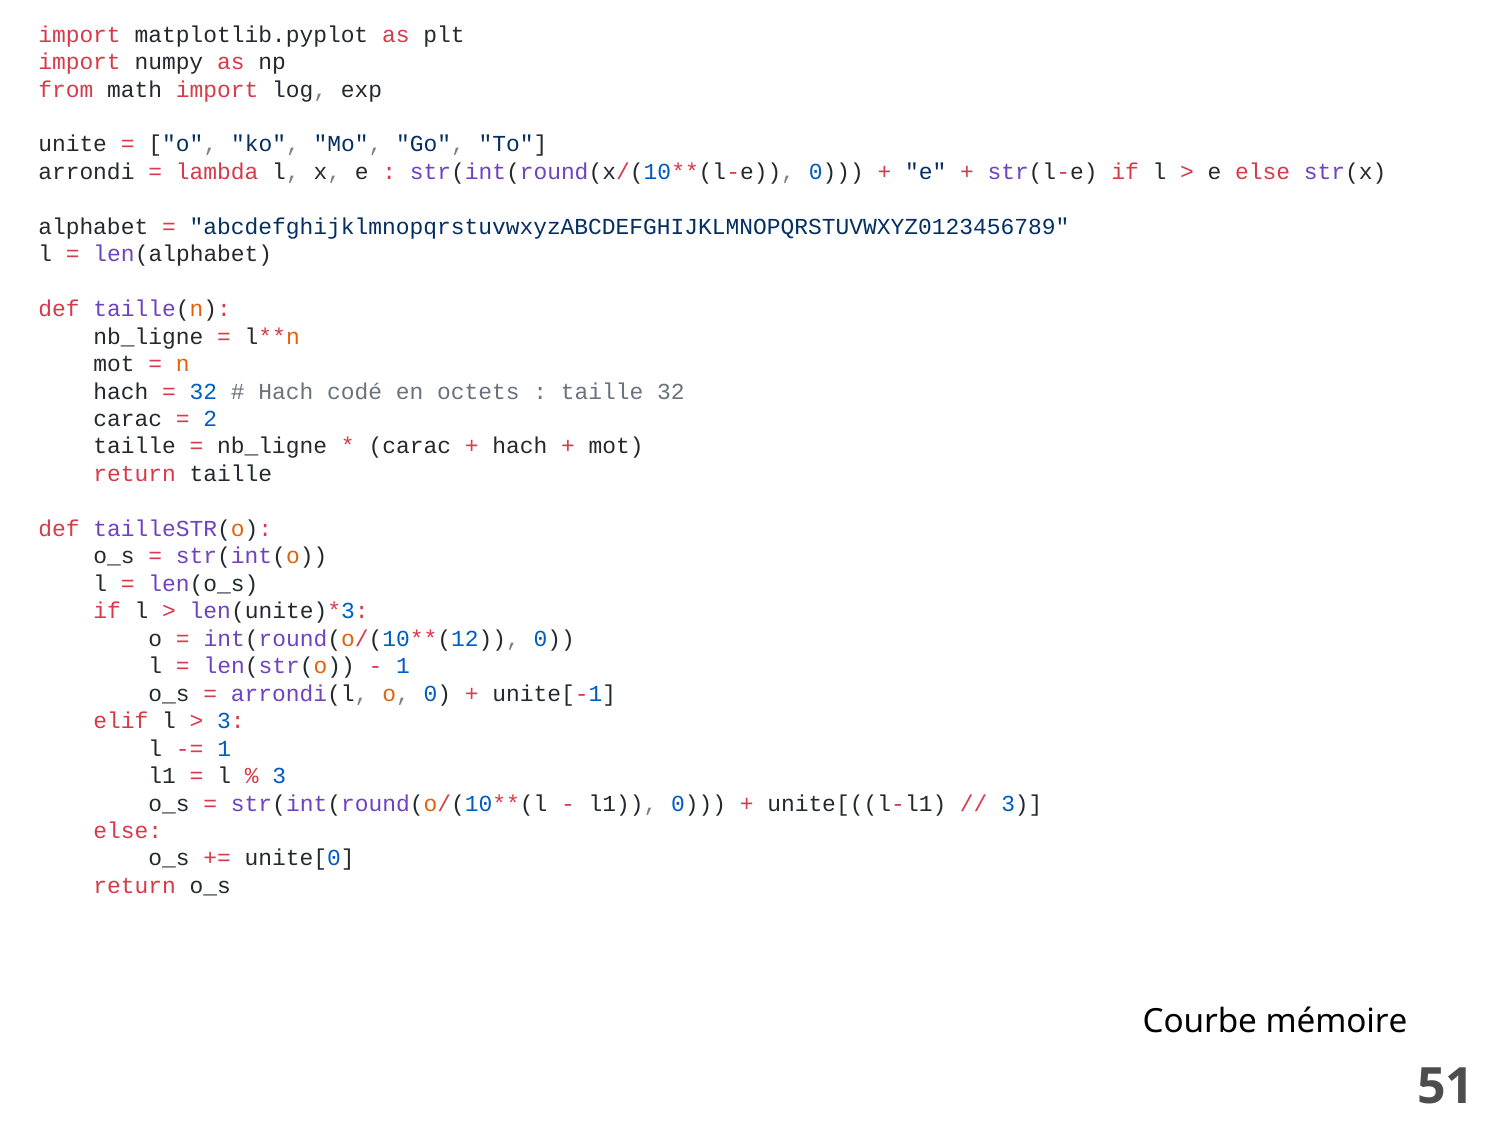

import matplotlib.pyplot as plt
import numpy as np
from math import log, exp
unite = ["o", "ko", "Mo", "Go", "To"]
arrondi = lambda l, x, e : str(int(round(x/(10**(l-e)), 0))) + "e" + str(l-e) if l > e else str(x)
alphabet = "abcdefghijklmnopqrstuvwxyzABCDEFGHIJKLMNOPQRSTUVWXYZ0123456789"
l = len(alphabet)
def taille(n):
 nb_ligne = l**n
 mot = n
 hach = 32 # Hach codé en octets : taille 32
 carac = 2
 taille = nb_ligne * (carac + hach + mot)
 return taille
def tailleSTR(o):
 o_s = str(int(o))
 l = len(o_s)
 if l > len(unite)*3:
 o = int(round(o/(10**(12)), 0))
 l = len(str(o)) - 1
 o_s = arrondi(l, o, 0) + unite[-1]
 elif l > 3:
 l -= 1
 l1 = l % 3
 o_s = str(int(round(o/(10**(l - l1)), 0))) + unite[((l-l1) // 3)]
 else:
 o_s += unite[0]
 return o_s
Courbe mémoire